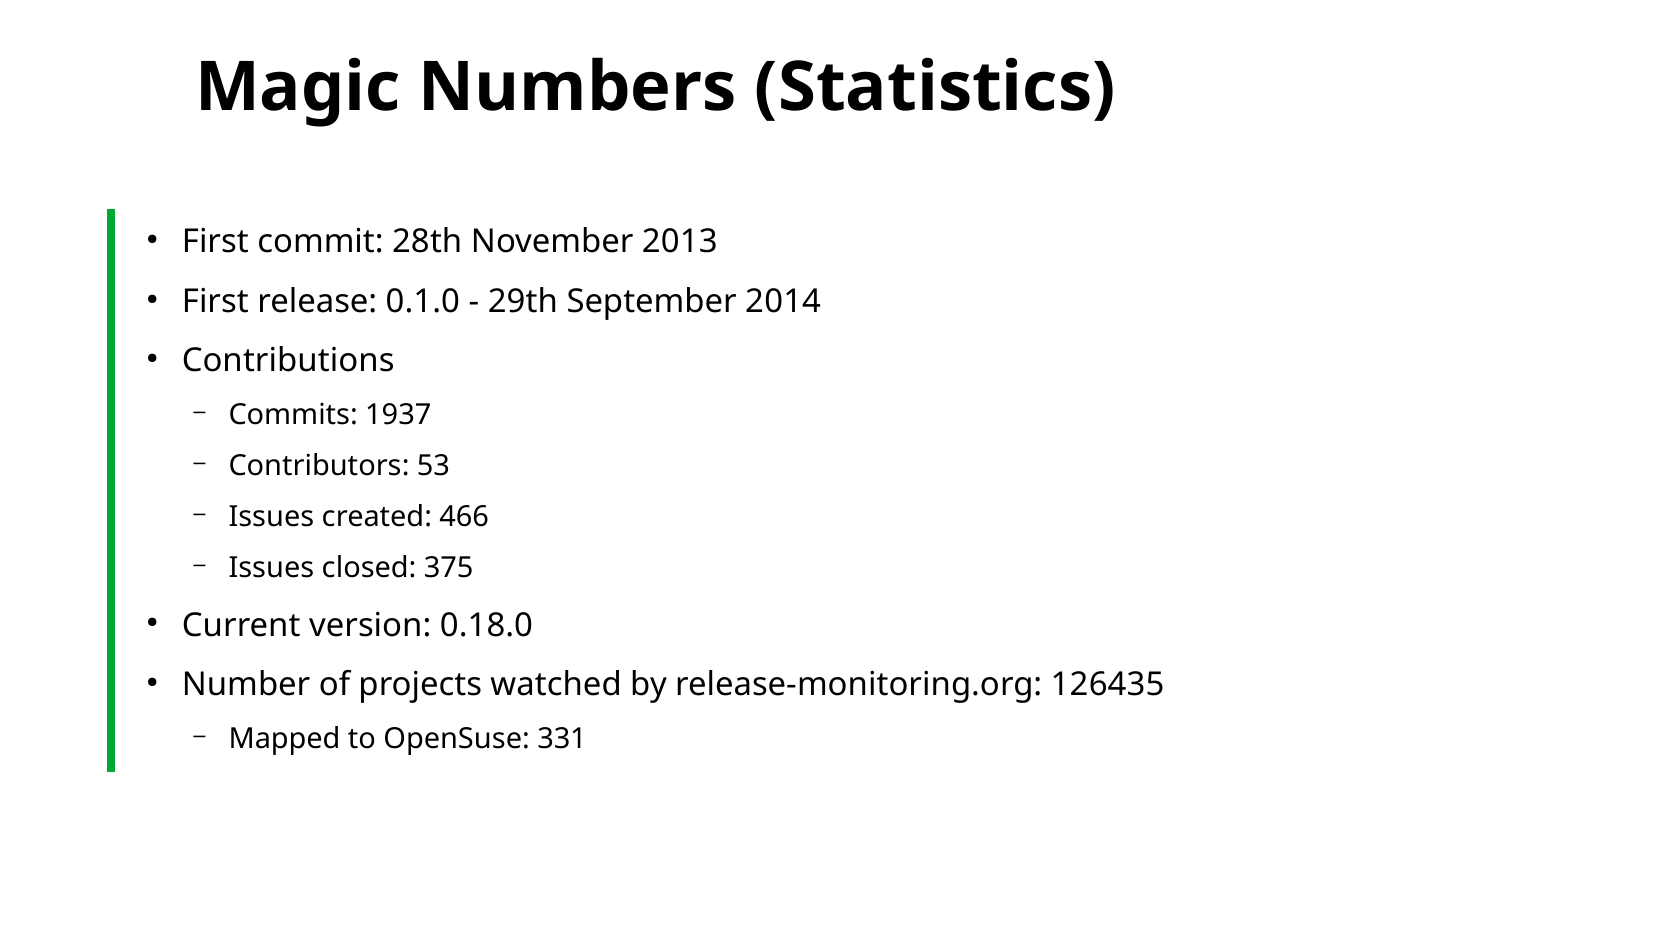

# Magic Numbers (Statistics)
First commit: 28th November 2013
First release: 0.1.0 - 29th September 2014
Contributions
Commits: 1937
Contributors: 53
Issues created: 466
Issues closed: 375
Current version: 0.18.0
Number of projects watched by release-monitoring.org: 126435
Mapped to OpenSuse: 331